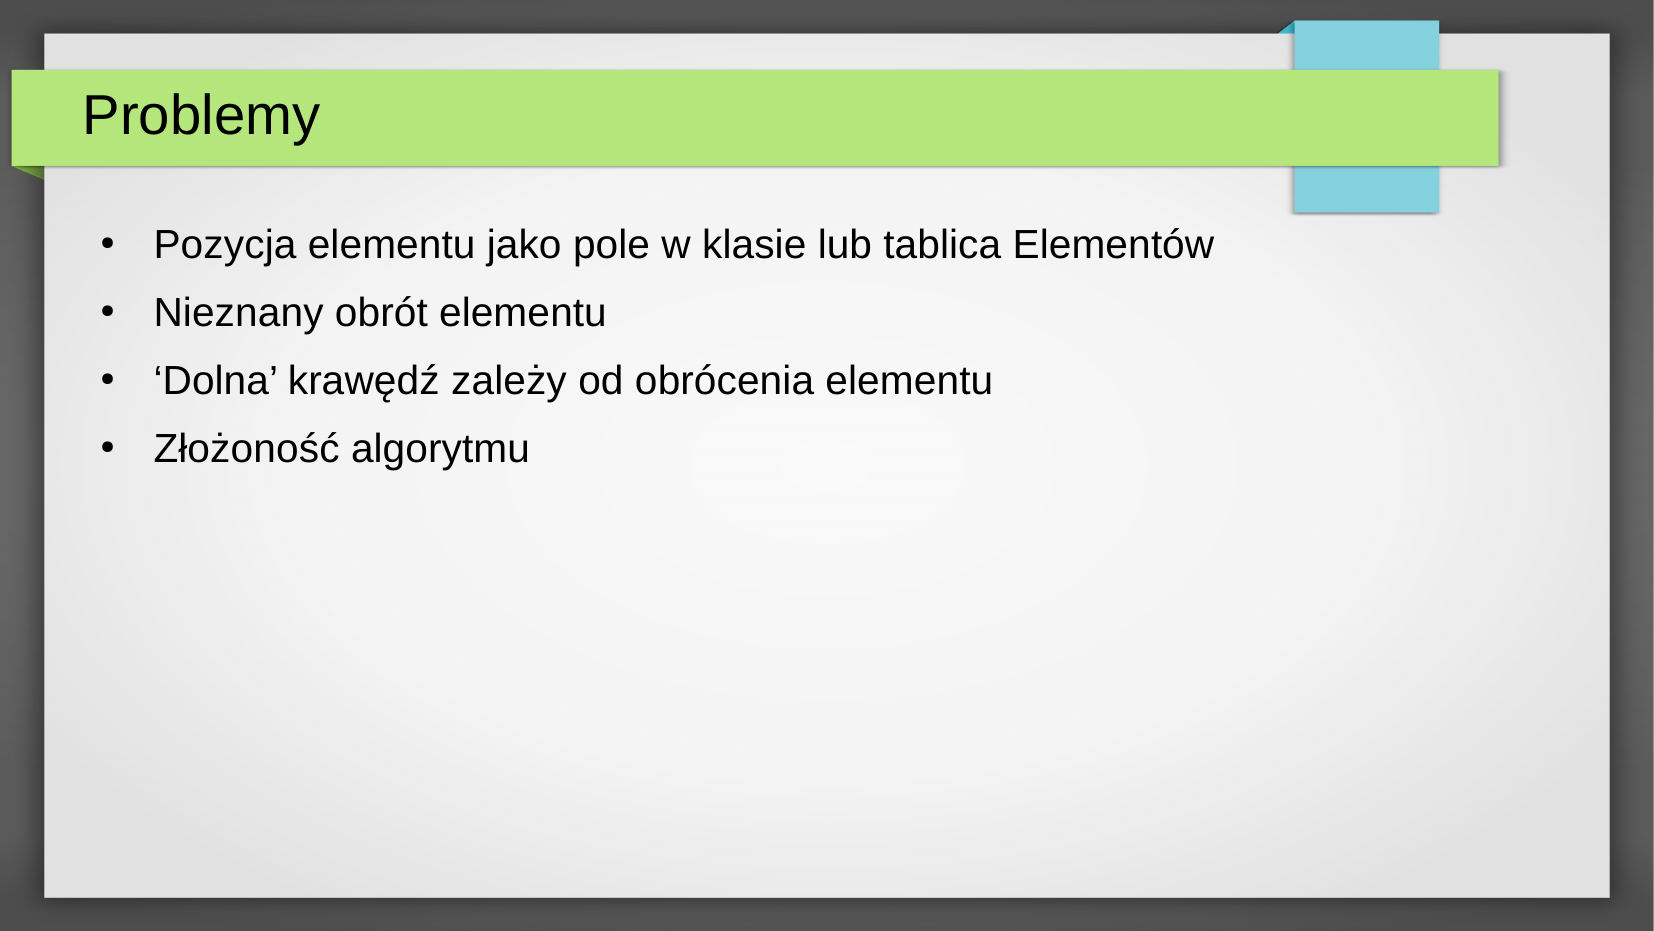

# Problemy
Pozycja elementu jako pole w klasie lub tablica Elementów
Nieznany obrót elementu
‘Dolna’ krawędź zależy od obrócenia elementu
Złożoność algorytmu